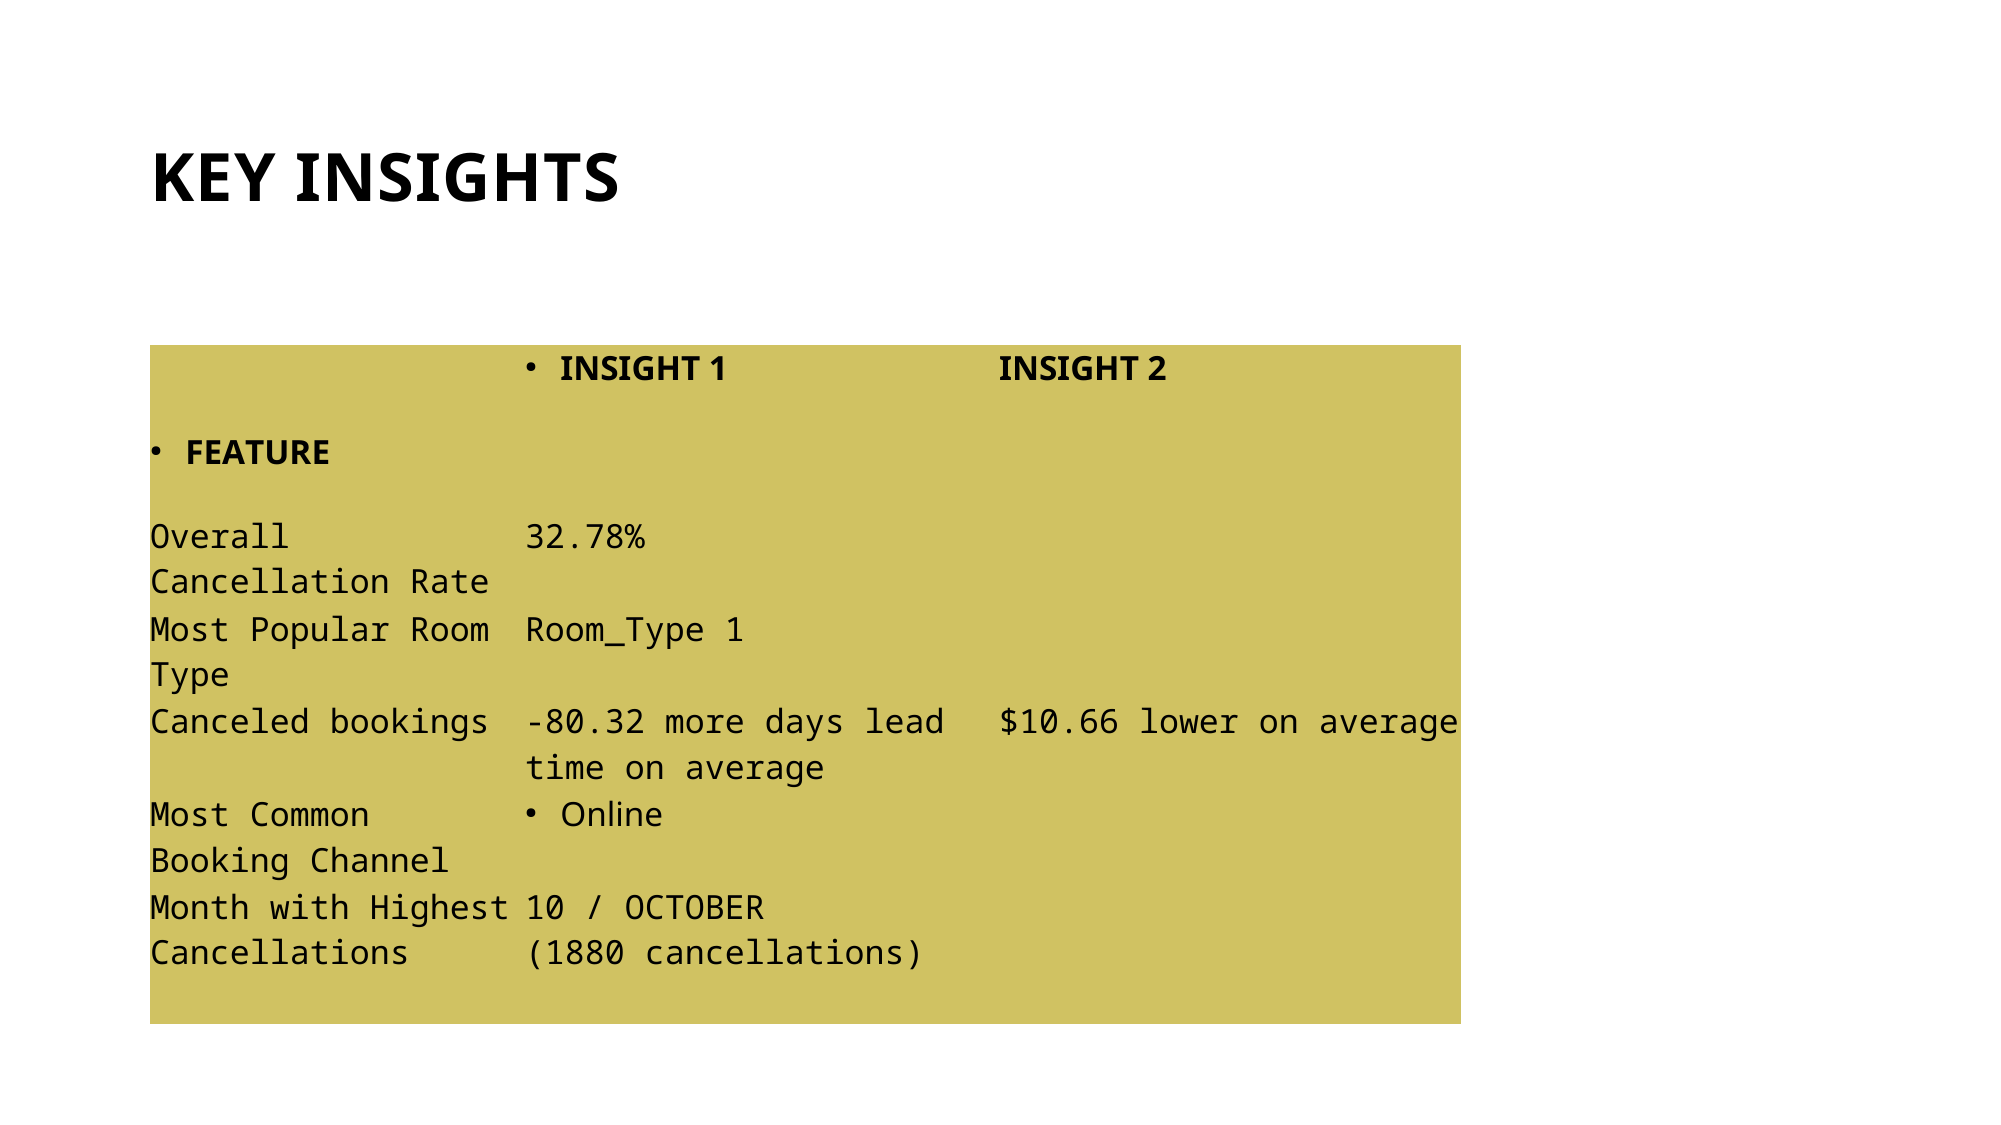

# KEY INSIGHTS
| | INSIGHT 1 | INSIGHT 2 |
| --- | --- | --- |
| FEATURE | | |
| Overall Cancellation Rate | 32.78% | |
| Most Popular Room Type | Room\_Type 1 | |
| Canceled bookings | -80.32 more days lead time on average | $10.66 lower on average |
| Most Common Booking Channel | Online | |
| Month with Highest Cancellations | 10 / OCTOBER (1880 cancellations) | |